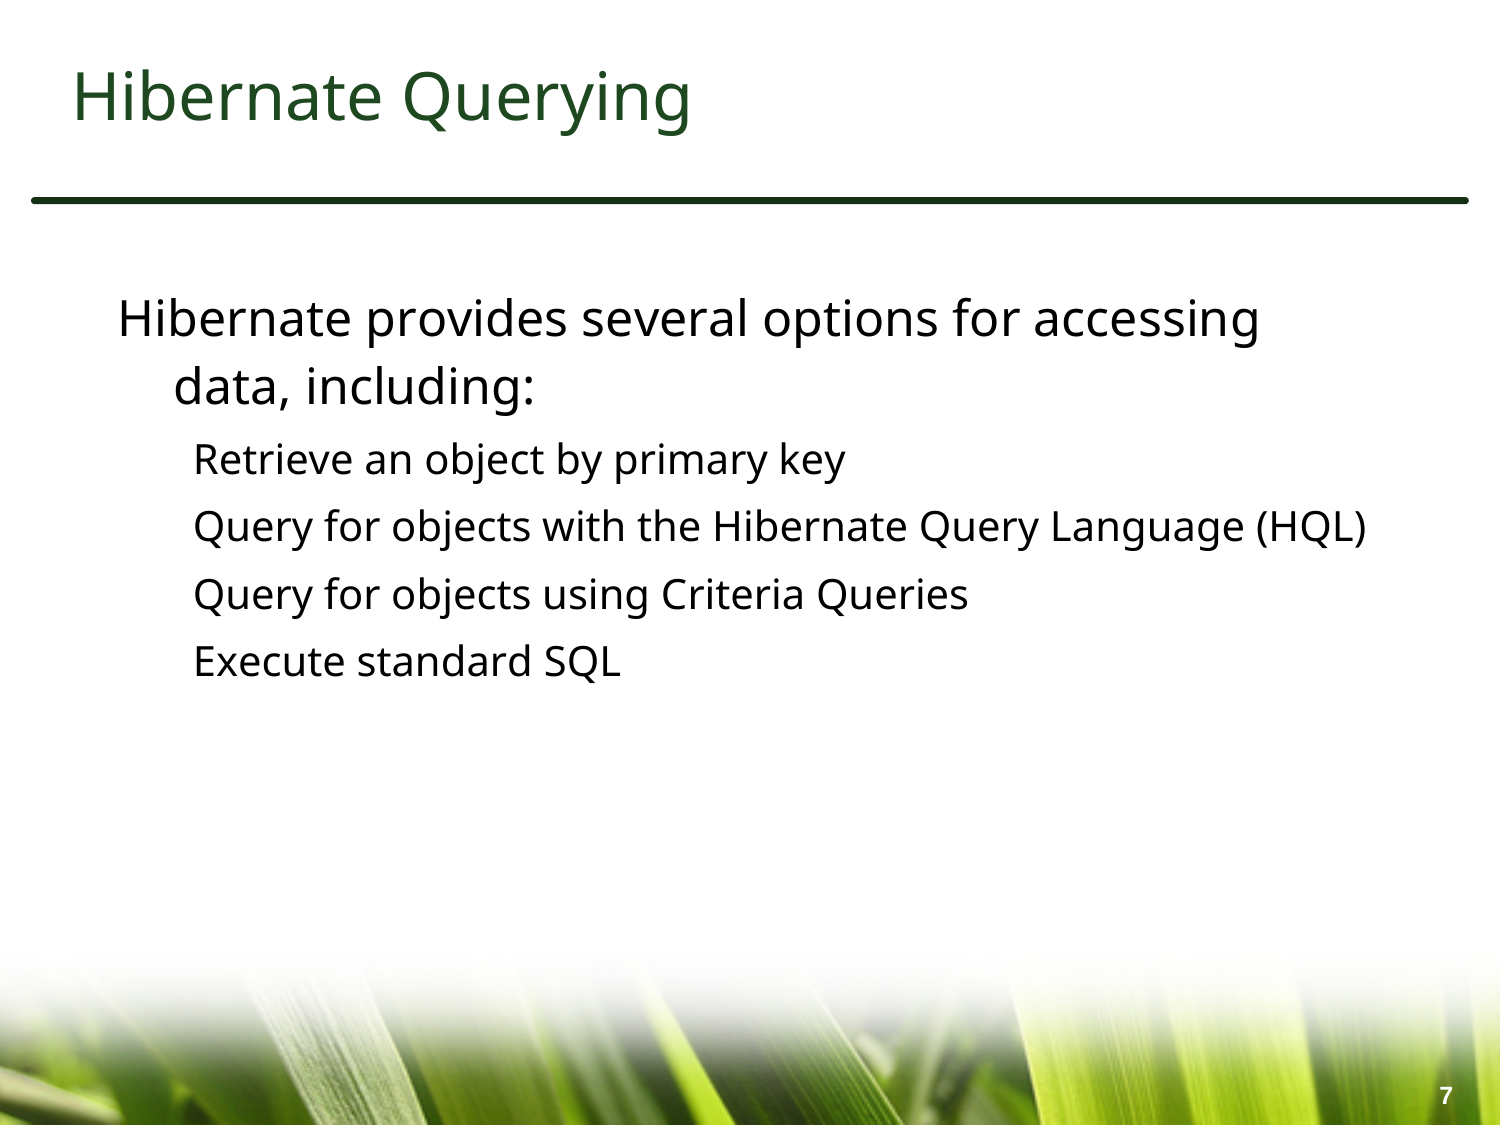

# Hibernate Querying
Hibernate provides several options for accessing data, including:
Retrieve an object by primary key
Query for objects with the Hibernate Query Language (HQL)
Query for objects using Criteria Queries
Execute standard SQL